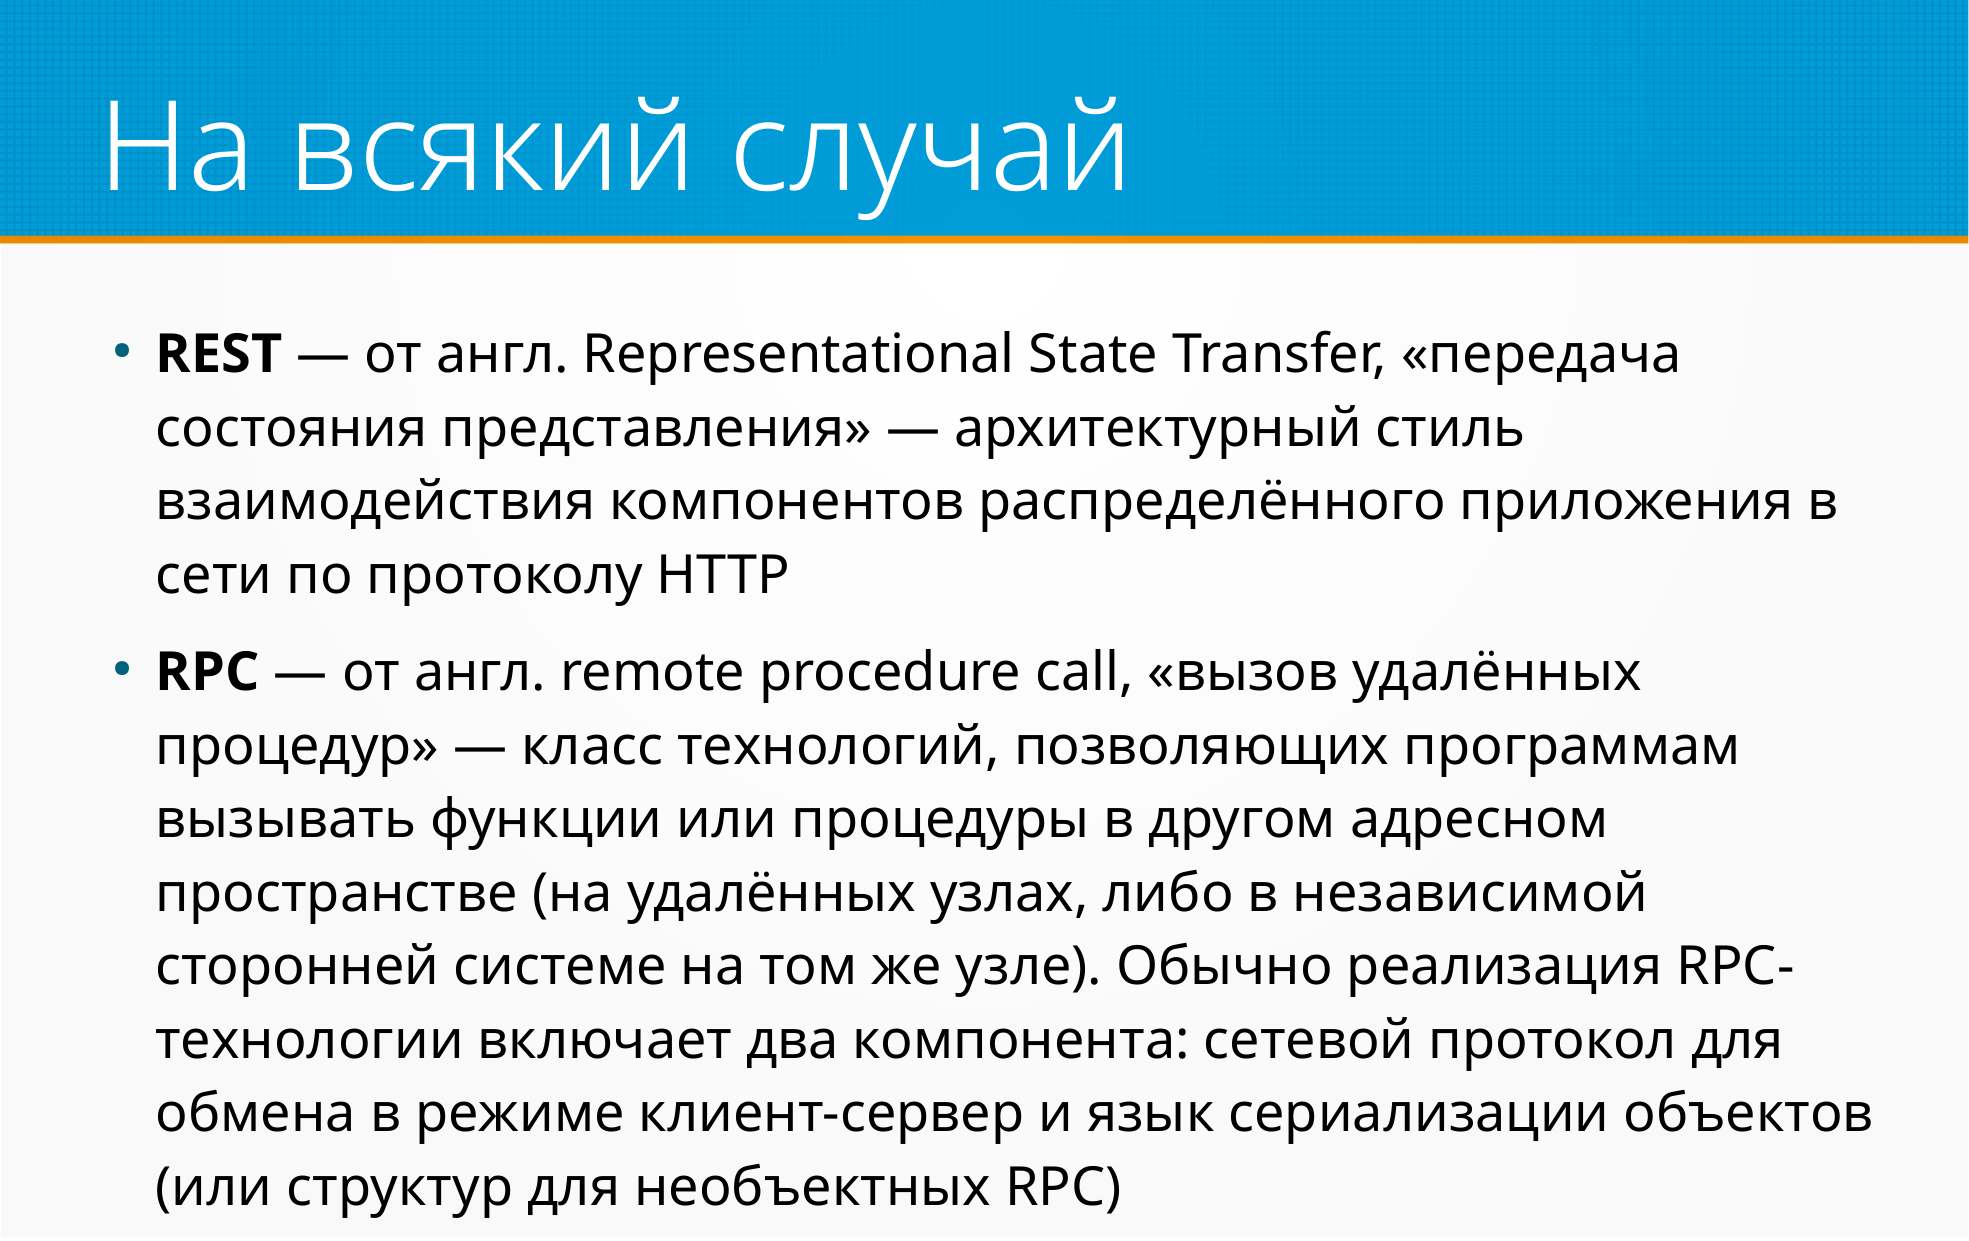

# На всякий случай
REST — от англ. Representational State Transfer, «передача состояния представления» — архитектурный стиль взаимодействия компонентов распределённого приложения в сети по протоколу HTTP
RPC — от англ. remote procedure call, «вызов удалённых процедур» — класс технологий, позволяющих программам вызывать функции или процедуры в другом адресном пространстве (на удалённых узлах, либо в независимой сторонней системе на том же узле). Обычно реализация RPC-технологии включает два компонента: сетевой протокол для обмена в режиме клиент-сервер и язык сериализации объектов (или структур для необъектных RPC)